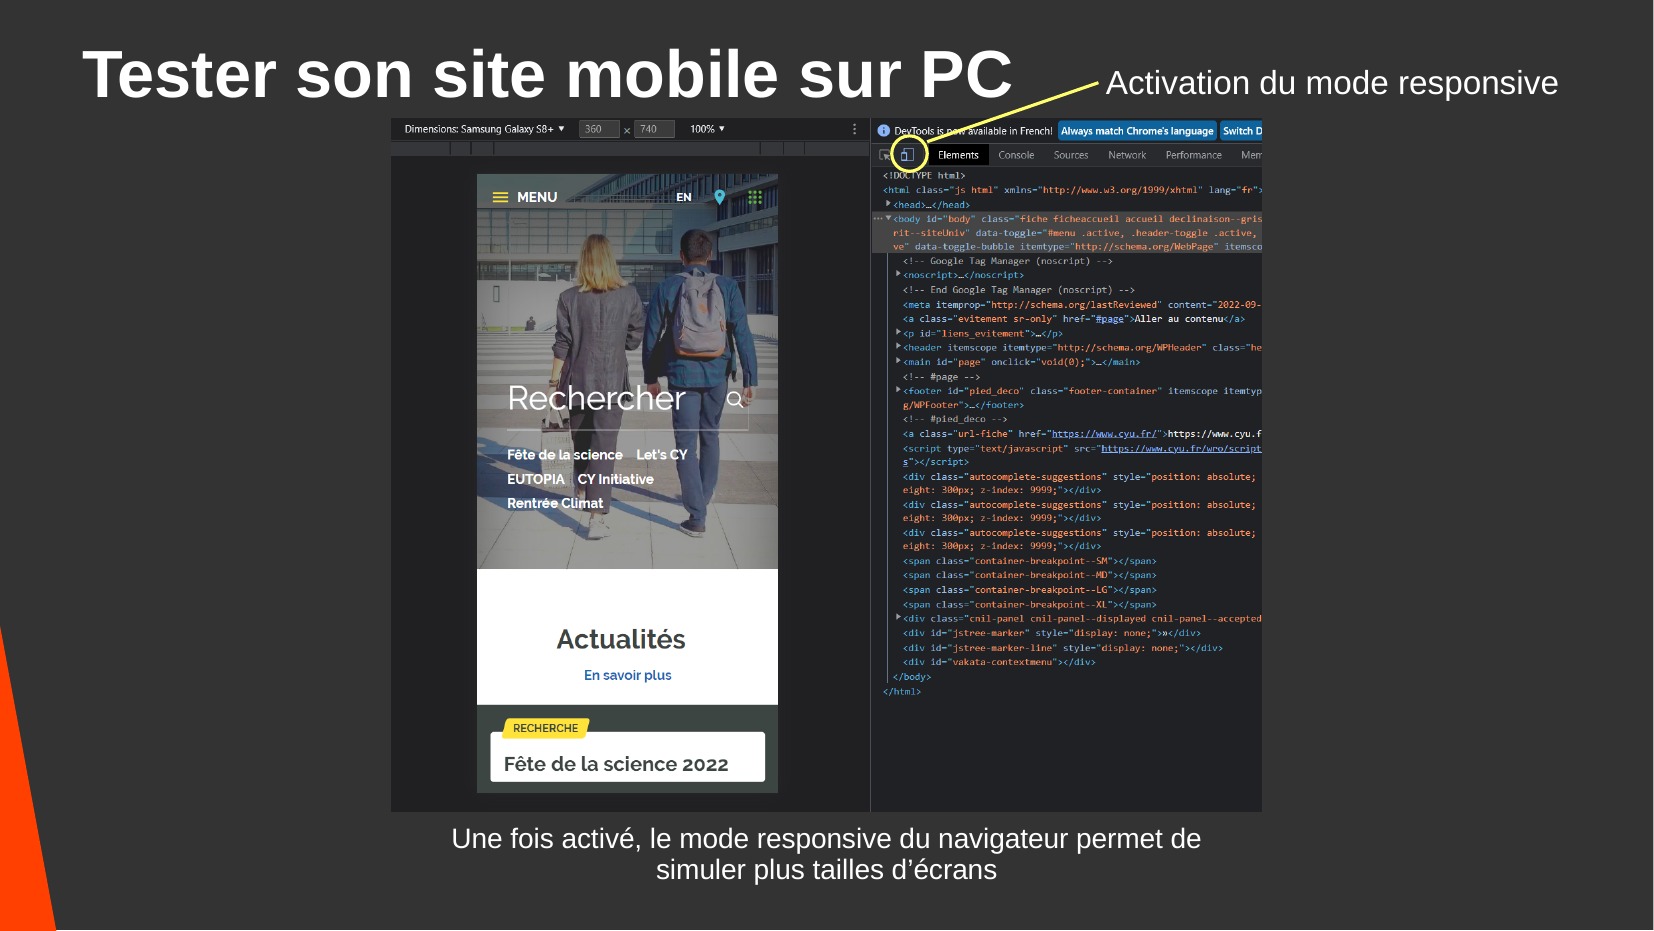

# Tester son site mobile sur PC
Activation du mode responsive
Une fois activé, le mode responsive du navigateur permet de simuler plus tailles d’écrans